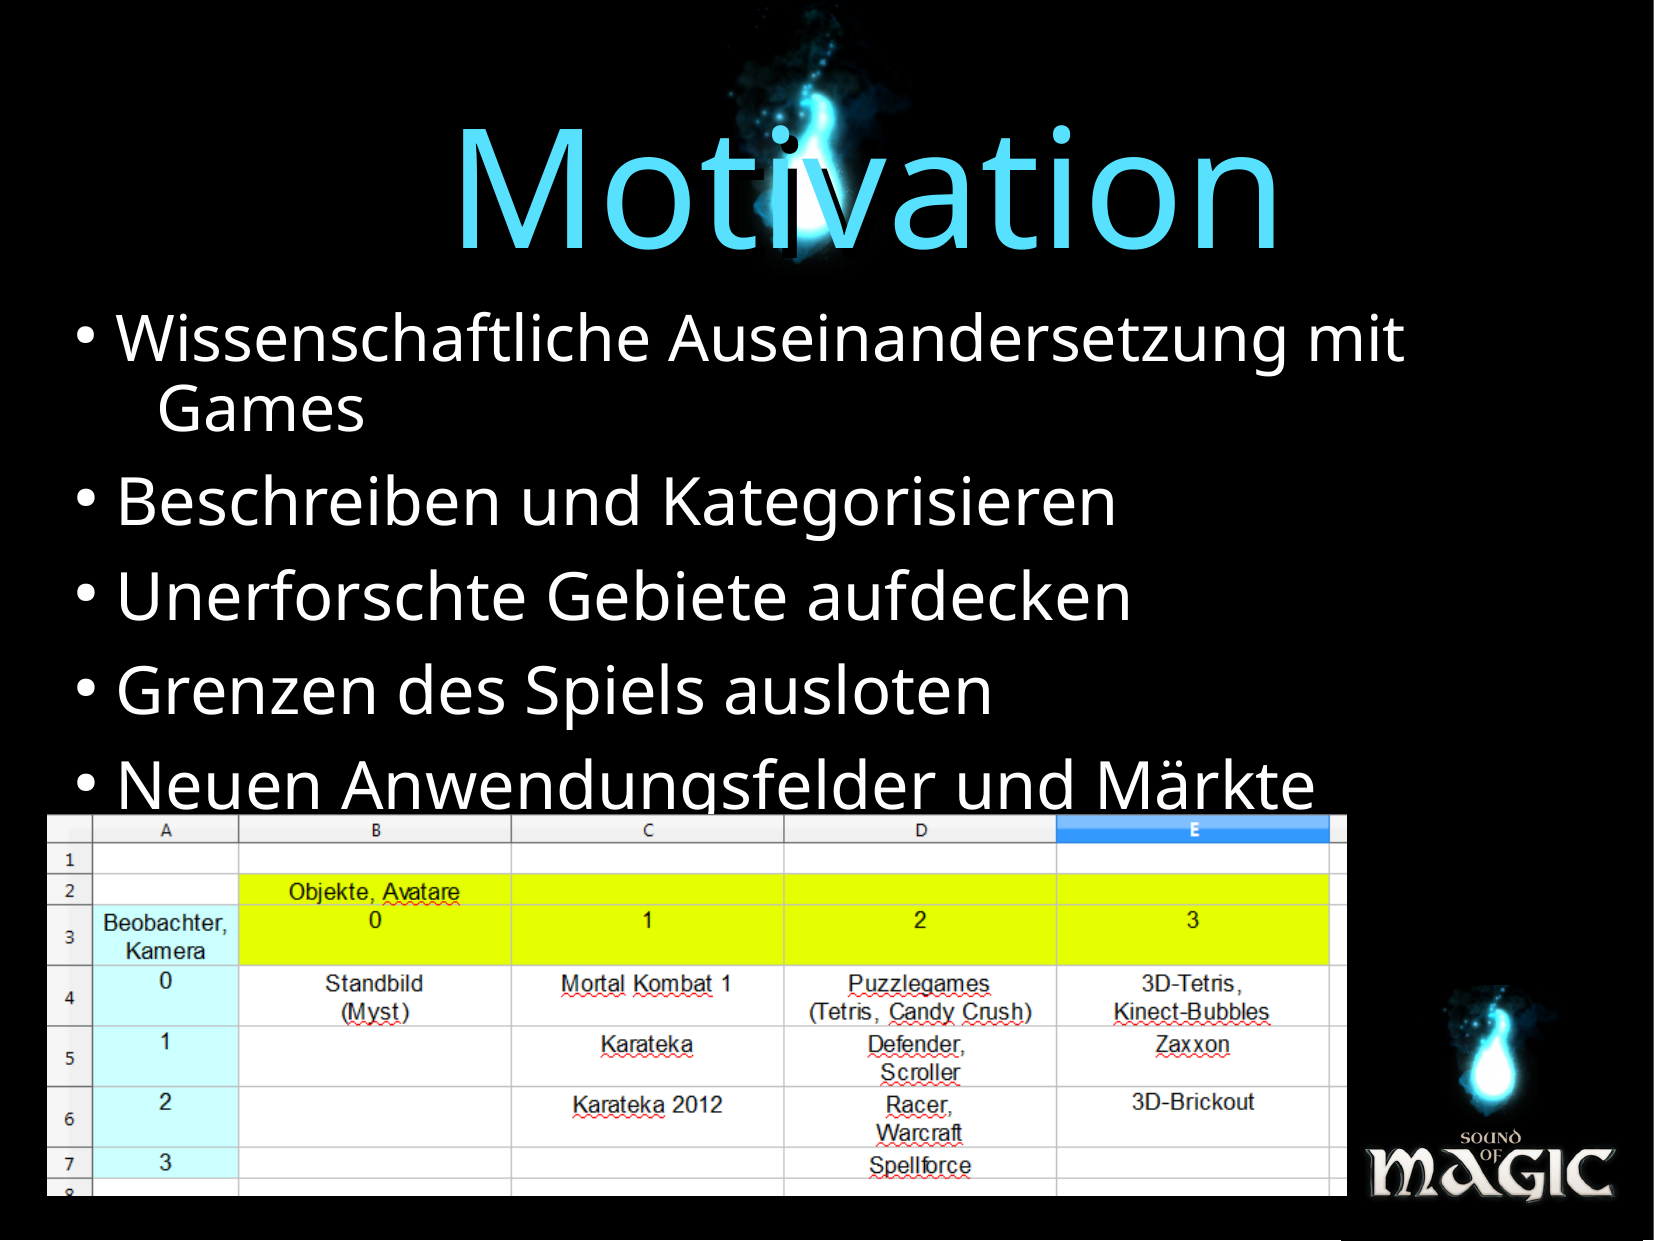

Motivation
# Wissenschaftliche Auseinandersetzung mit Games
Beschreiben und Kategorisieren
Unerforschte Gebiete aufdecken
Grenzen des Spiels ausloten
Neuen Anwendungsfelder und Märkte entdecken